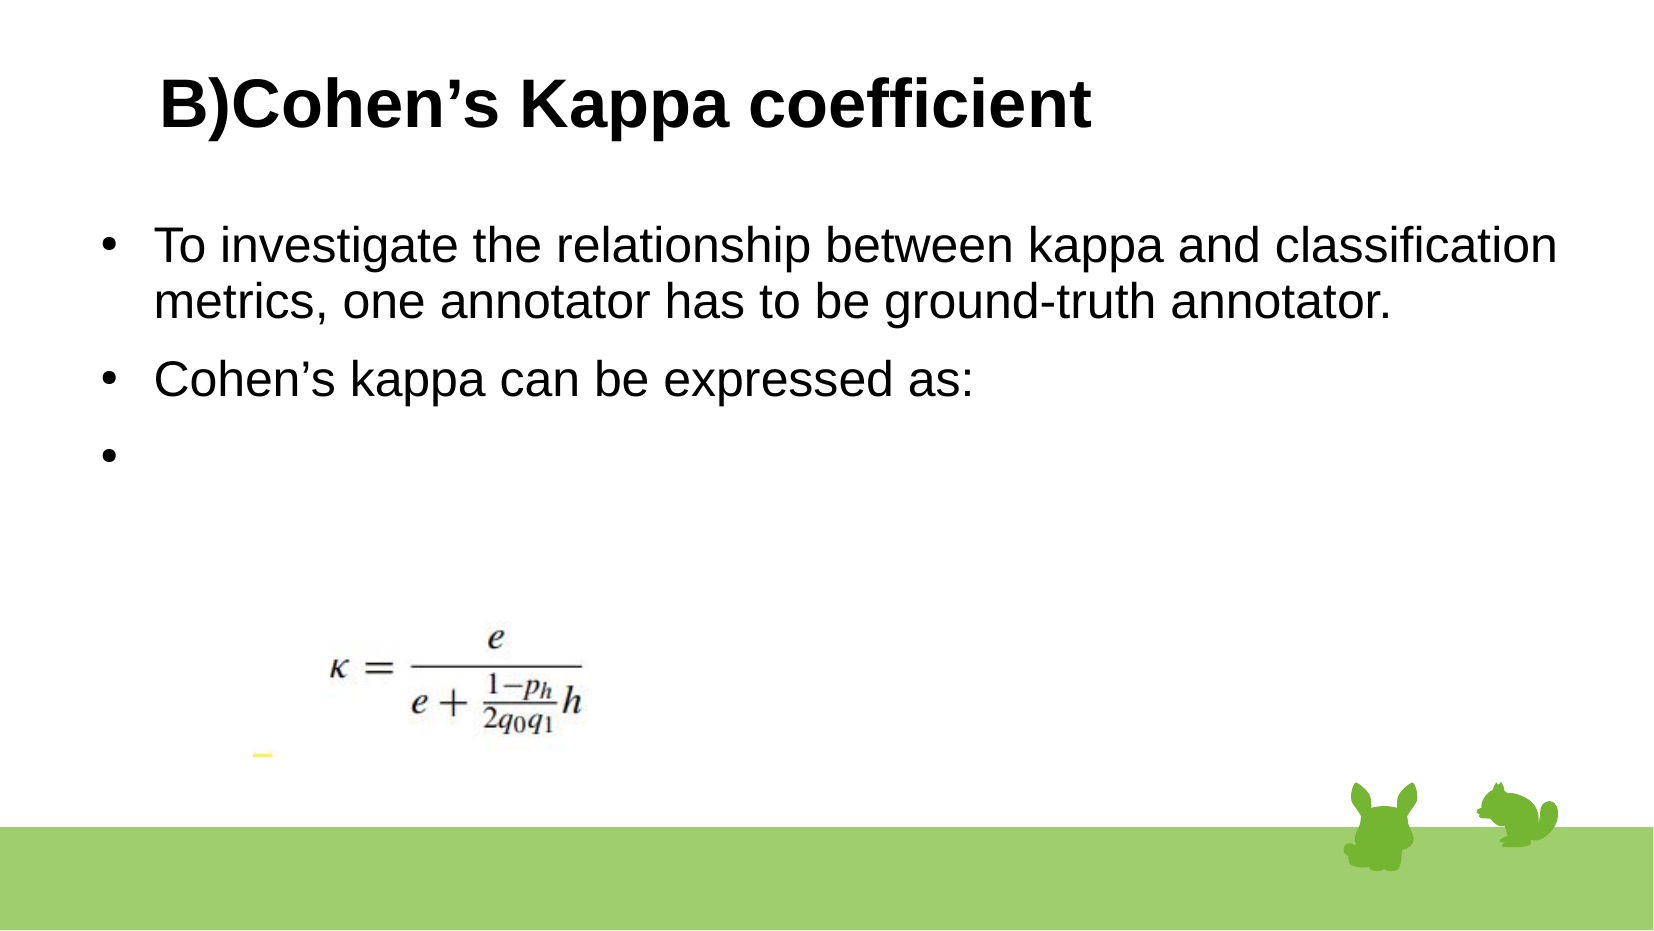

# B)Cohen’s Kappa coefficient
To investigate the relationship between kappa and classification metrics, one annotator has to be ground-truth annotator.
Cohen’s kappa can be expressed as: